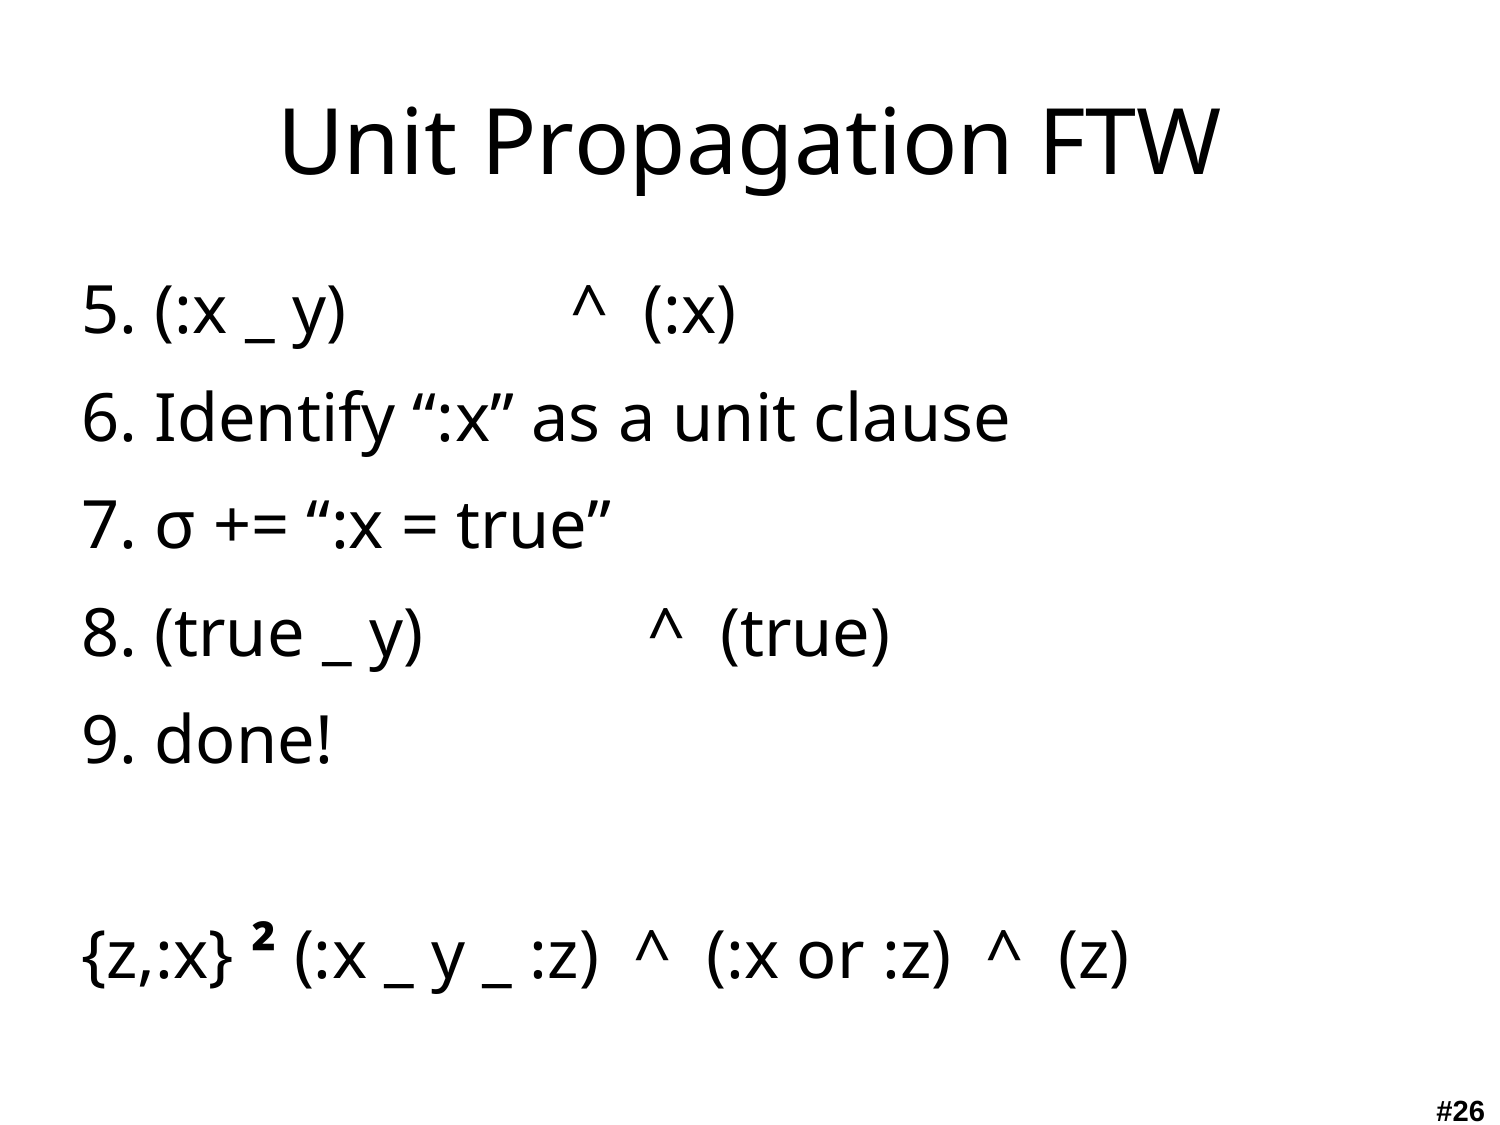

# Unit Propagation FTW
5. (:x _ y) ^ (:x)
6. Identify “:x” as a unit clause
7. σ += “:x = true”
8. (true _ y) ^ (true)
9. done!
{z,:x} ² (:x _ y _ :z) ^ (:x or :z) ^ (z)
26